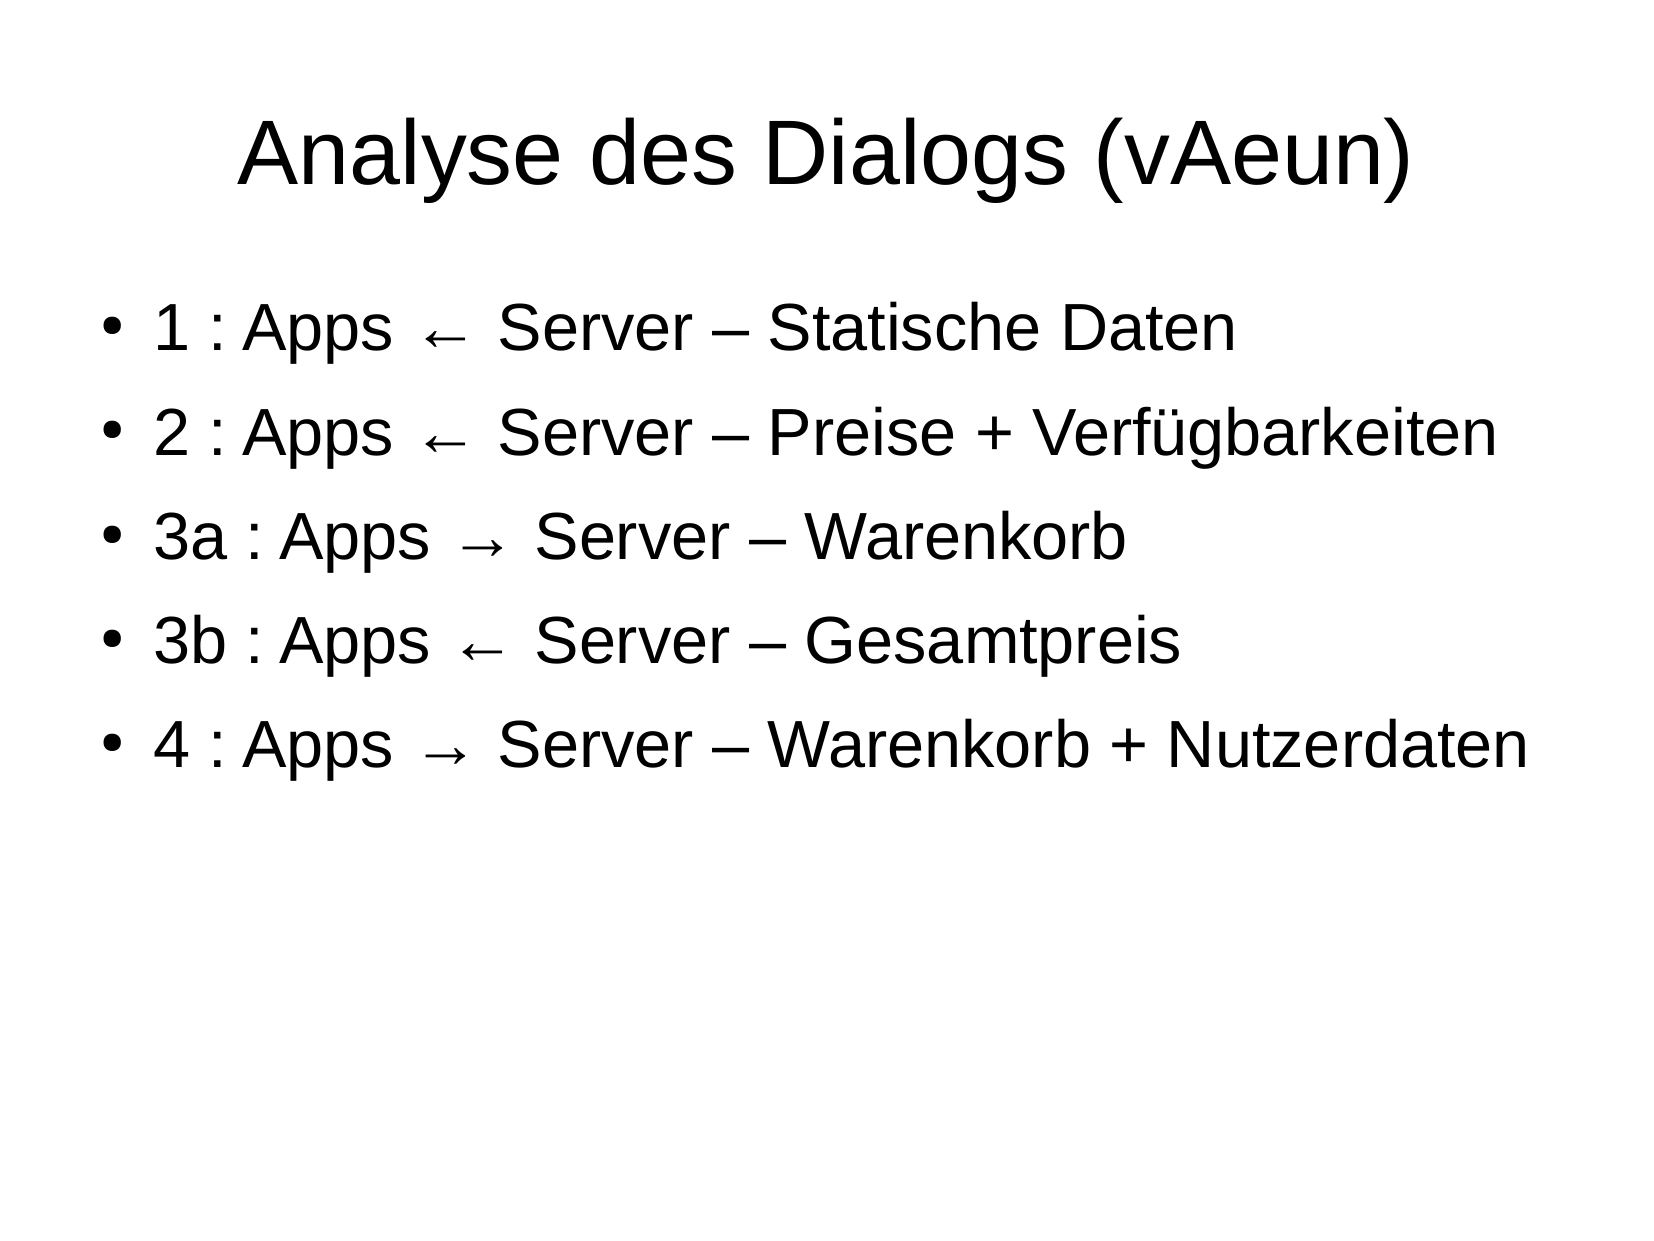

# Analyse des Dialogs (vAeun)
1 : Apps ← Server – Statische Daten
2 : Apps ← Server – Preise + Verfügbarkeiten
3a : Apps → Server – Warenkorb
3b : Apps ← Server – Gesamtpreis
4 : Apps → Server – Warenkorb + Nutzerdaten